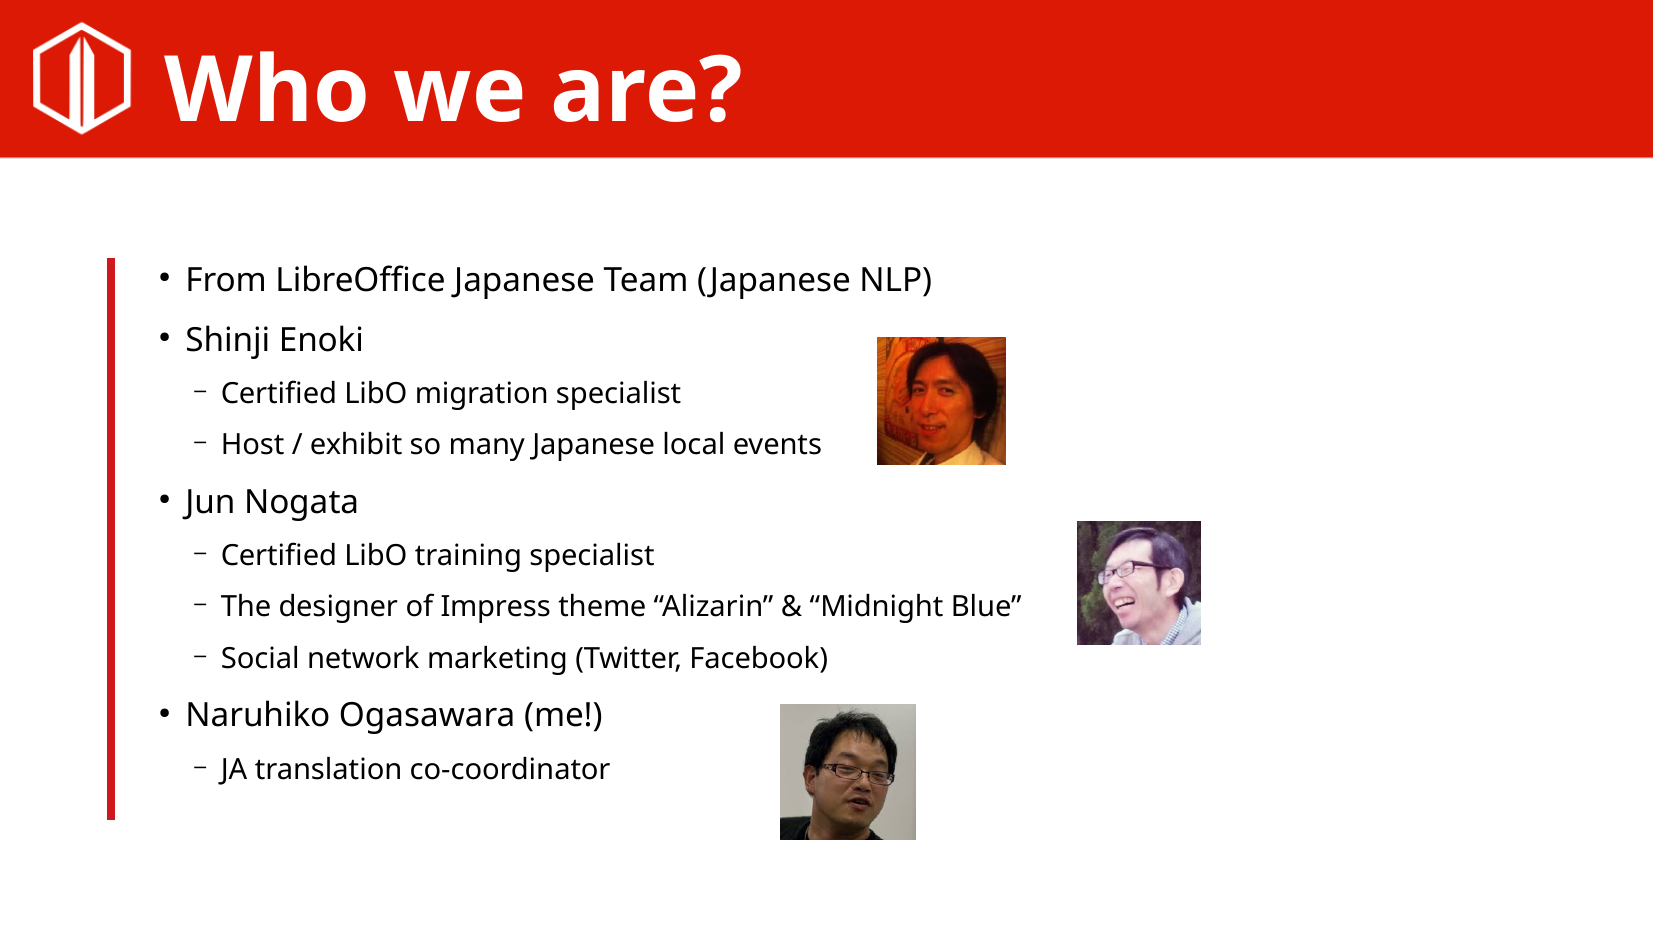

# Who we are?
From LibreOffice Japanese Team (Japanese NLP)
Shinji Enoki
Certified LibO migration specialist
Host / exhibit so many Japanese local events
Jun Nogata
Certified LibO training specialist
The designer of Impress theme “Alizarin” & “Midnight Blue”
Social network marketing (Twitter, Facebook)
Naruhiko Ogasawara (me!)
JA translation co-coordinator